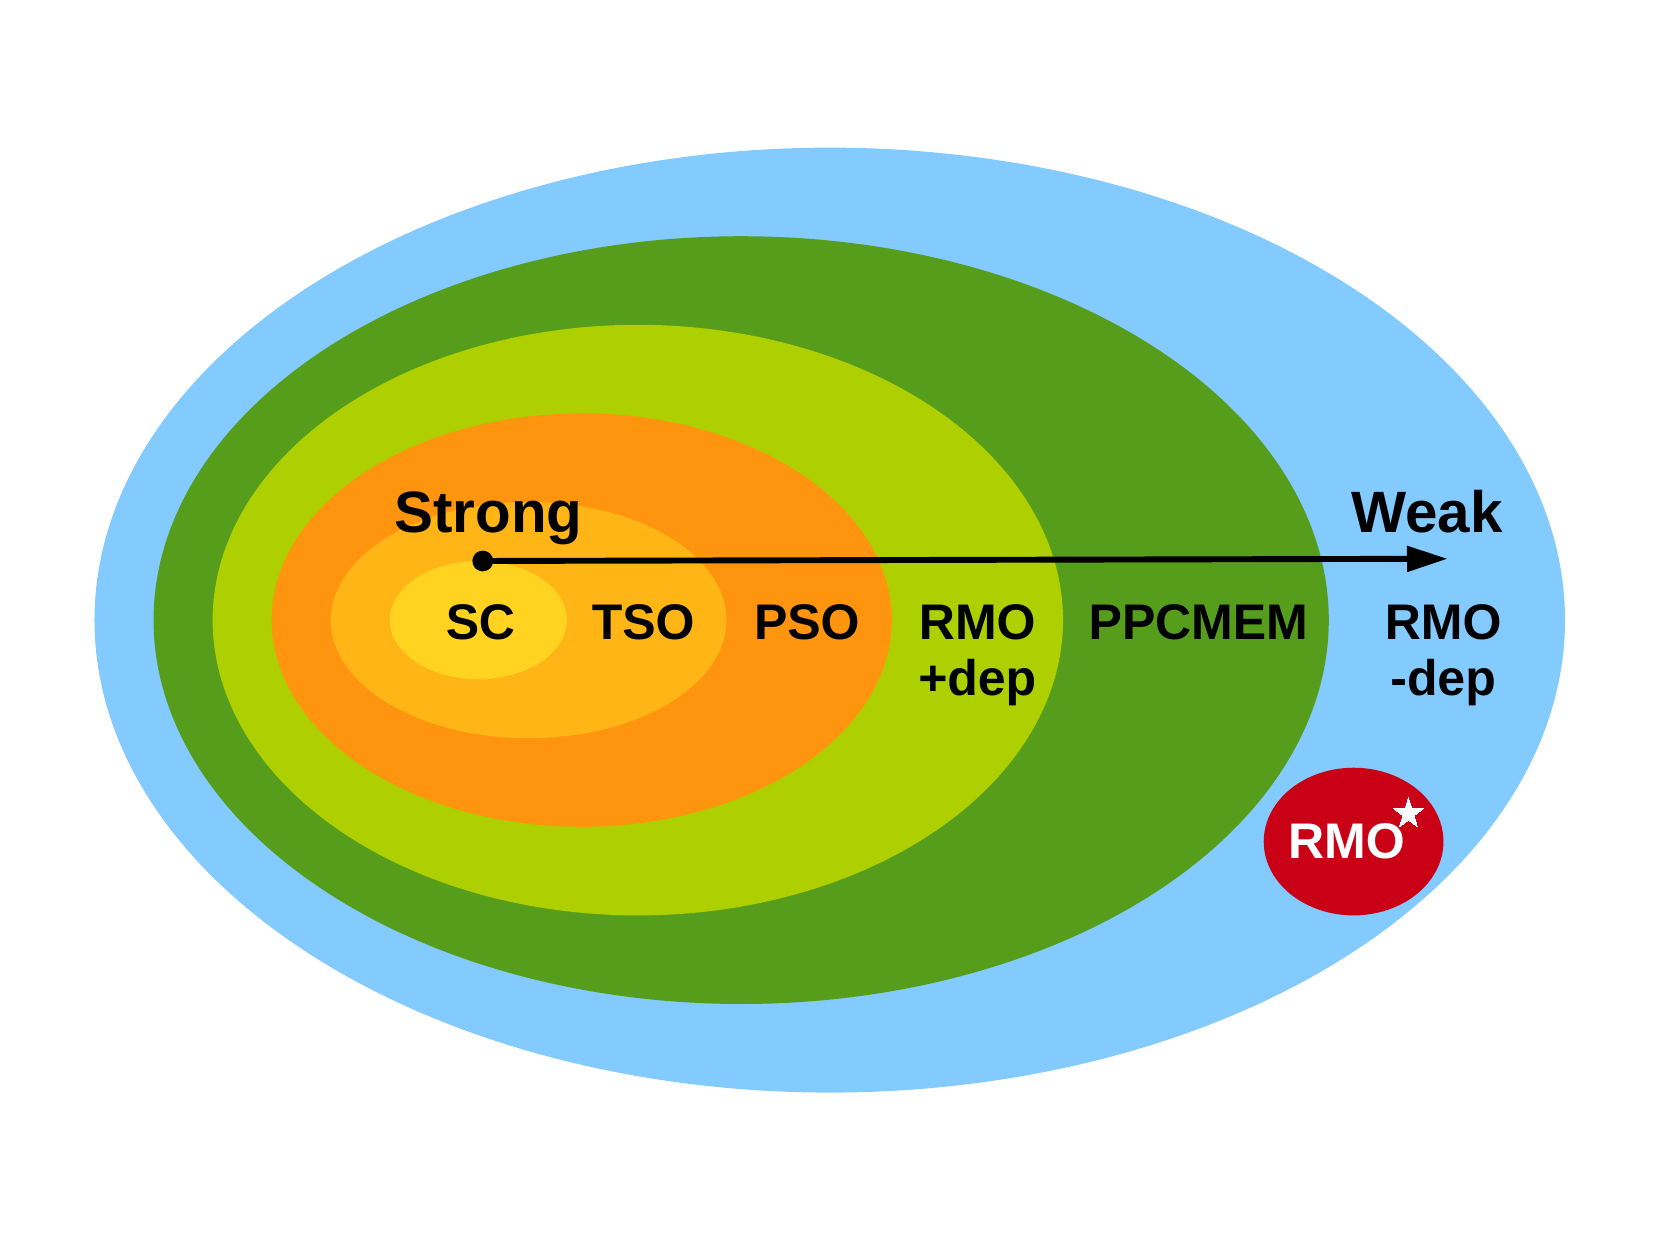

Strong
Weak
SC
TSO
PSO
RMO
+dep
PPCMEM
RMO
-dep
RMO